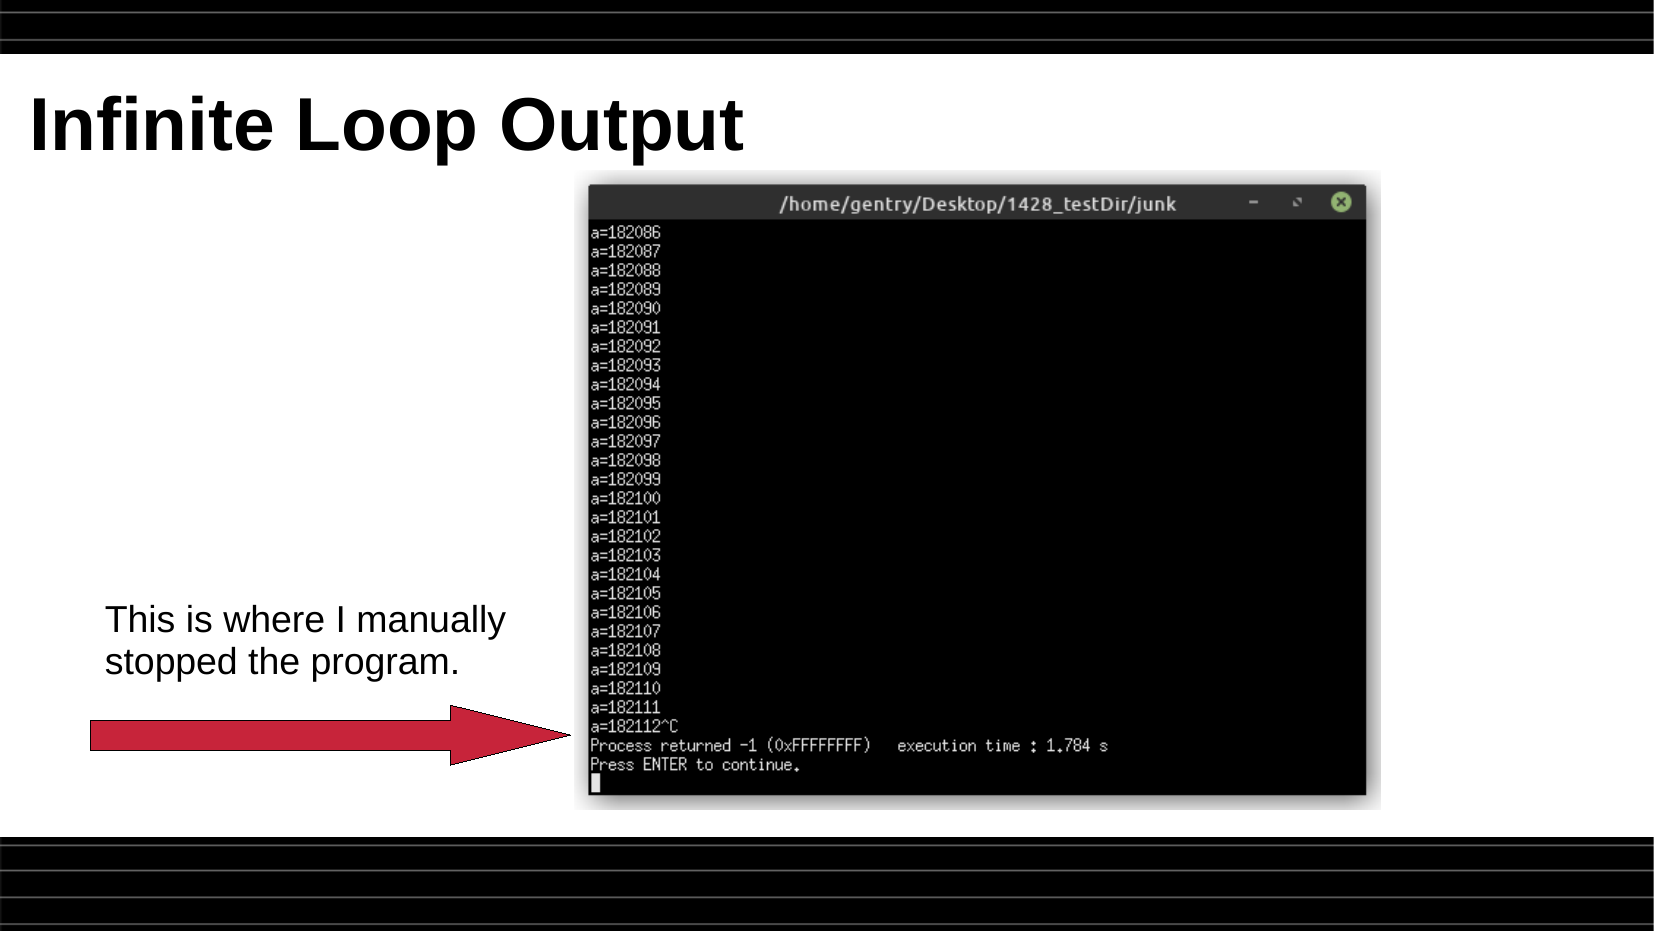

Infinite Loop Output
This is where I manually stopped the program.